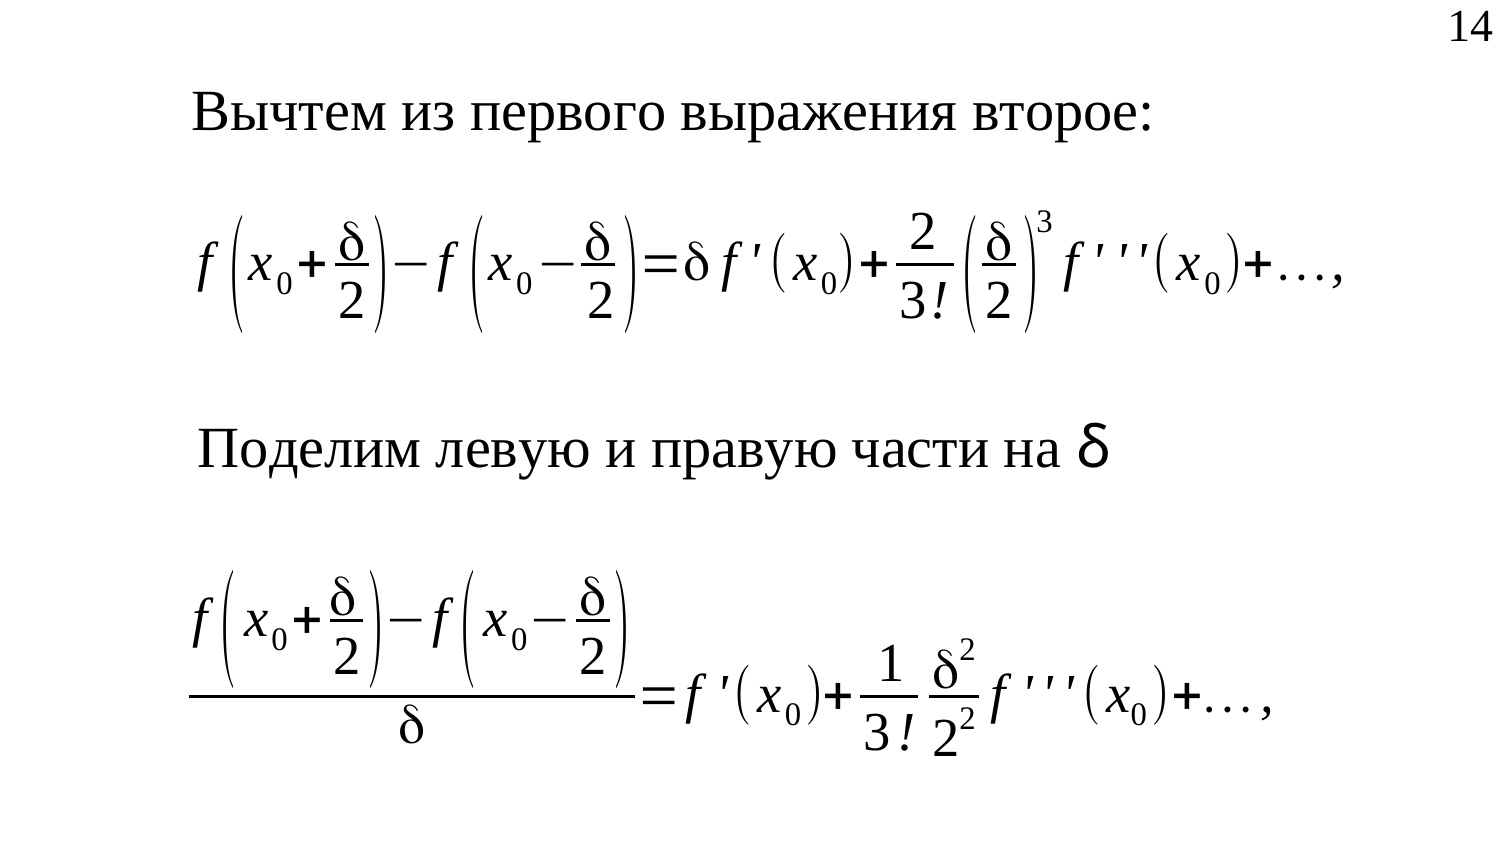

Вычтем из первого выражения второе:
Поделим левую и правую части на δ